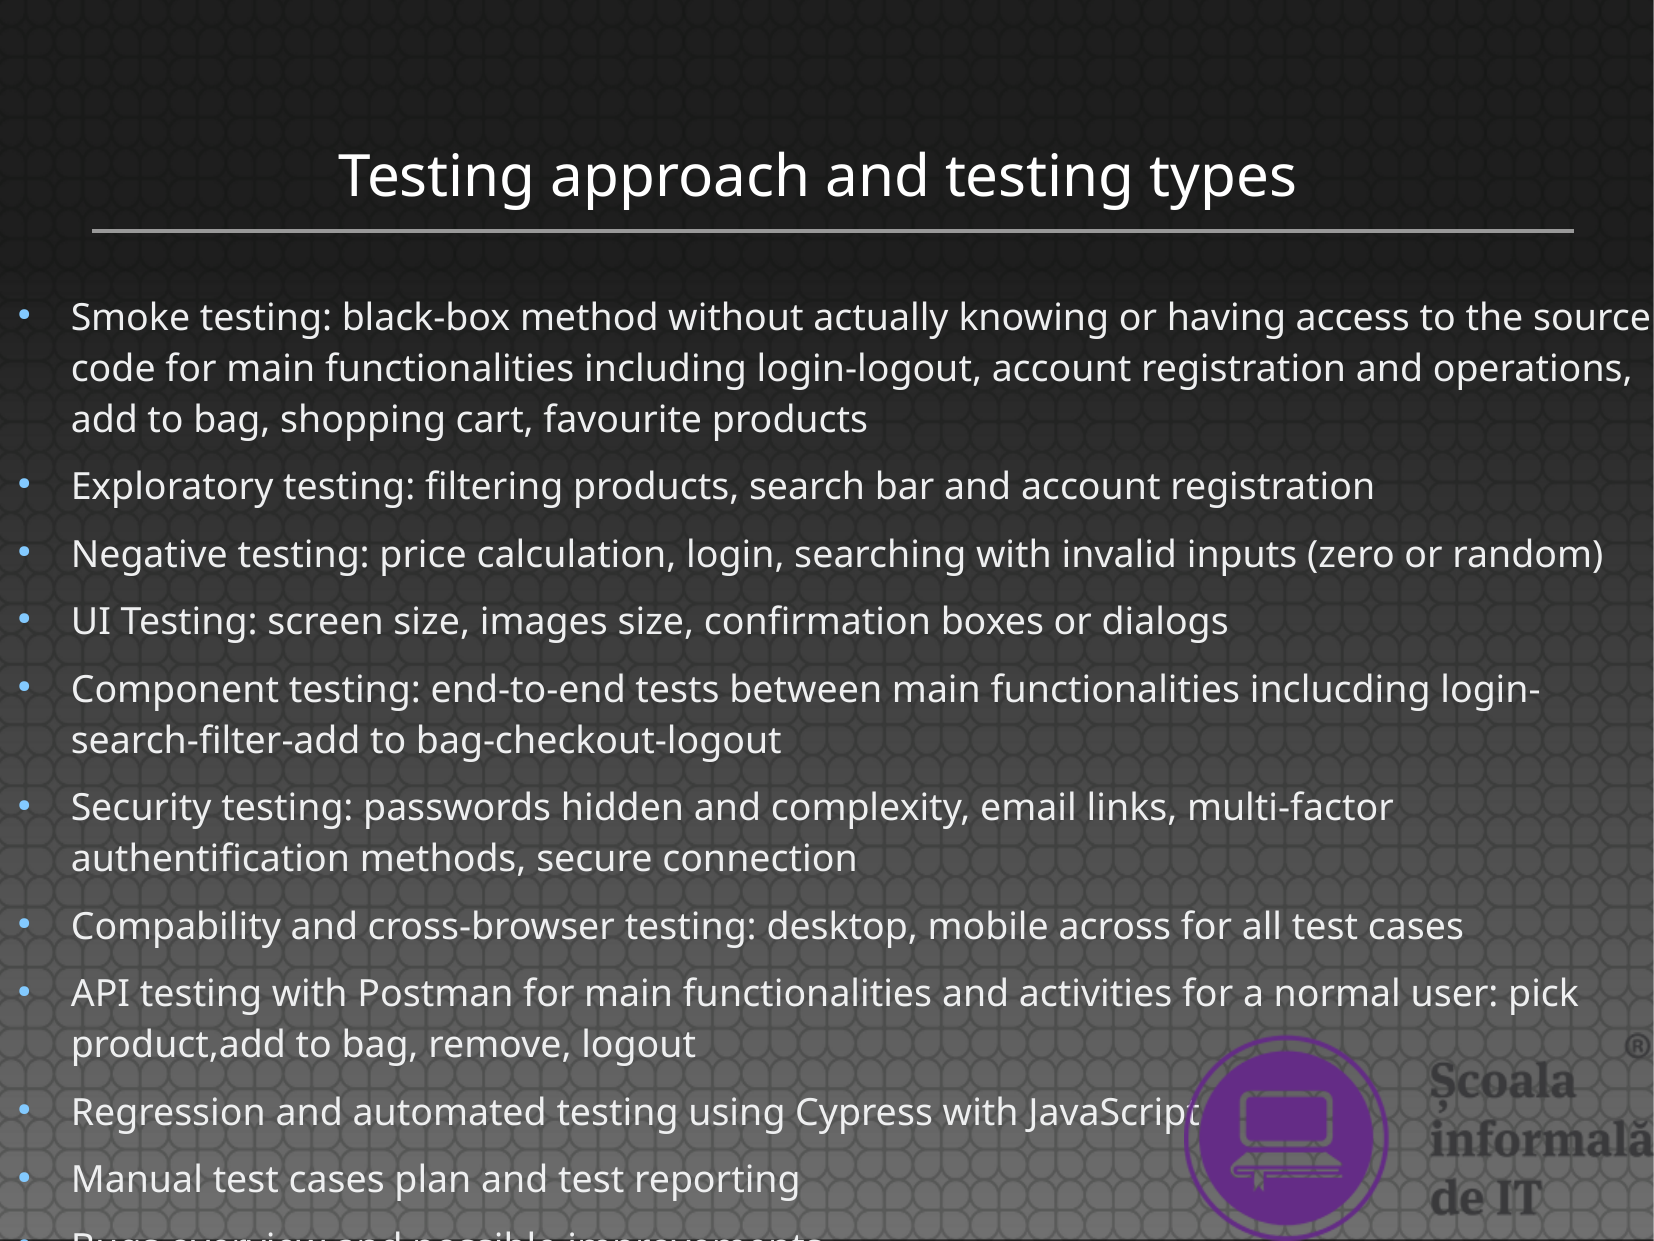

# Testing approach and testing types
Smoke testing: black-box method without actually knowing or having access to the source code for main functionalities including login-logout, account registration and operations, add to bag, shopping cart, favourite products
Exploratory testing: filtering products, search bar and account registration
Negative testing: price calculation, login, searching with invalid inputs (zero or random)
UI Testing: screen size, images size, confirmation boxes or dialogs
Component testing: end-to-end tests between main functionalities inclucding login-search-filter-add to bag-checkout-logout
Security testing: passwords hidden and complexity, email links, multi-factor authentification methods, secure connection
Compability and cross-browser testing: desktop, mobile across for all test cases
API testing with Postman for main functionalities and activities for a normal user: pick product,add to bag, remove, logout
Regression and automated testing using Cypress with JavaScript
Manual test cases plan and test reporting
Bugs overview and possible improvements